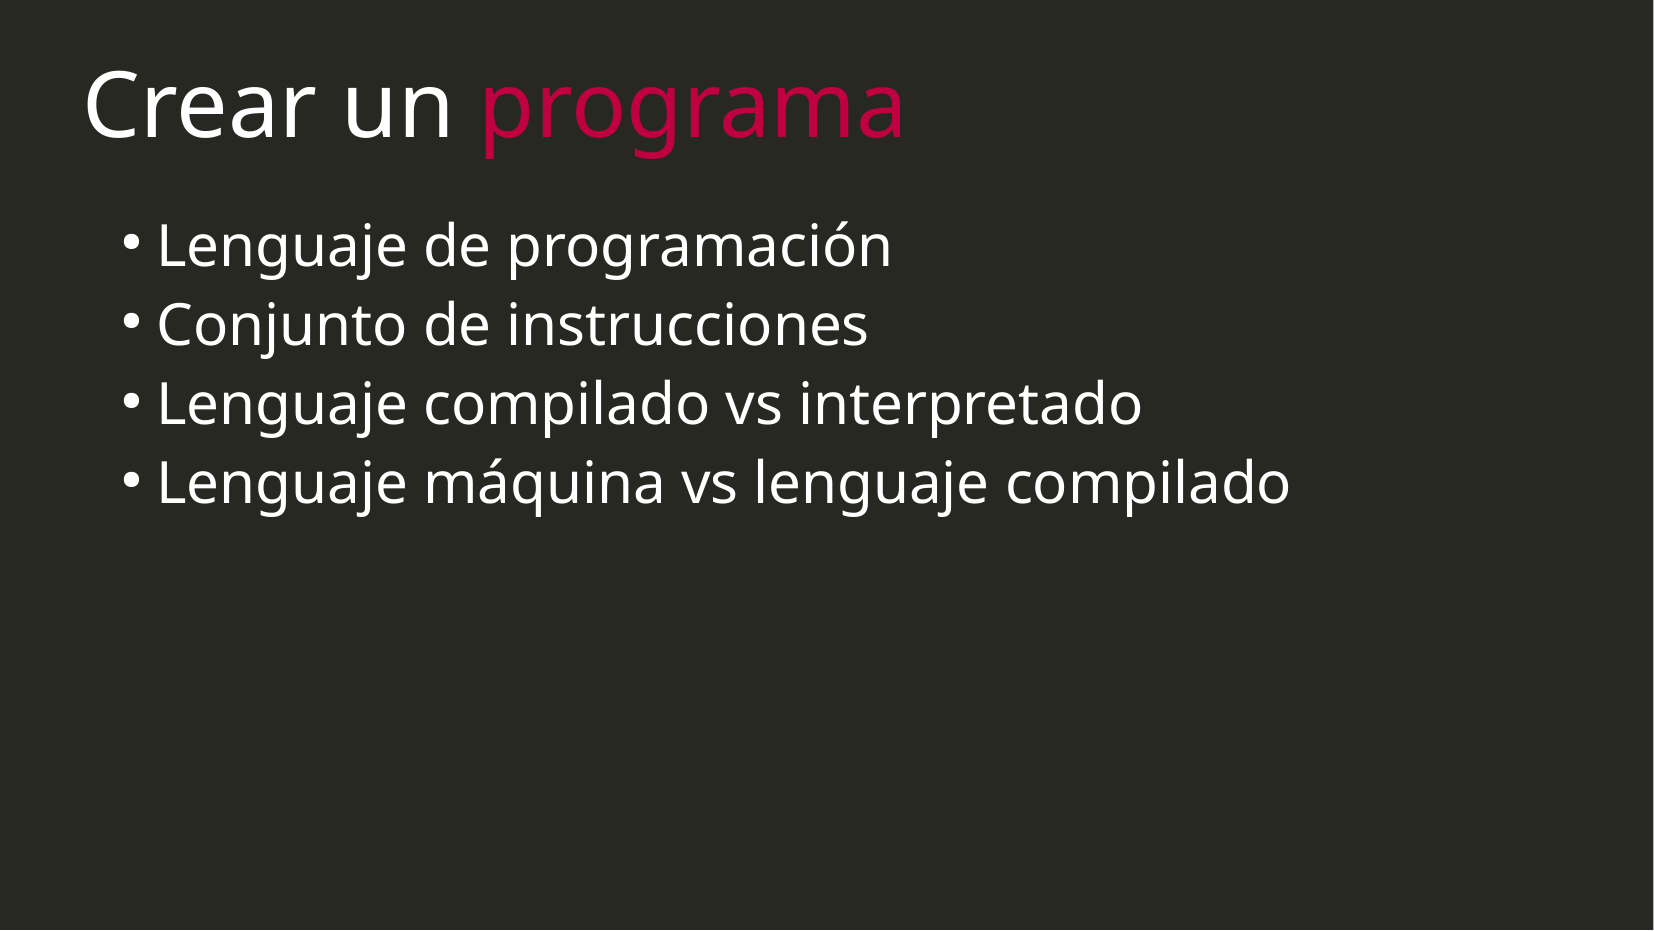

# Crear un programa
Lenguaje de programación
Conjunto de instrucciones
Lenguaje compilado vs interpretado
Lenguaje máquina vs lenguaje compilado